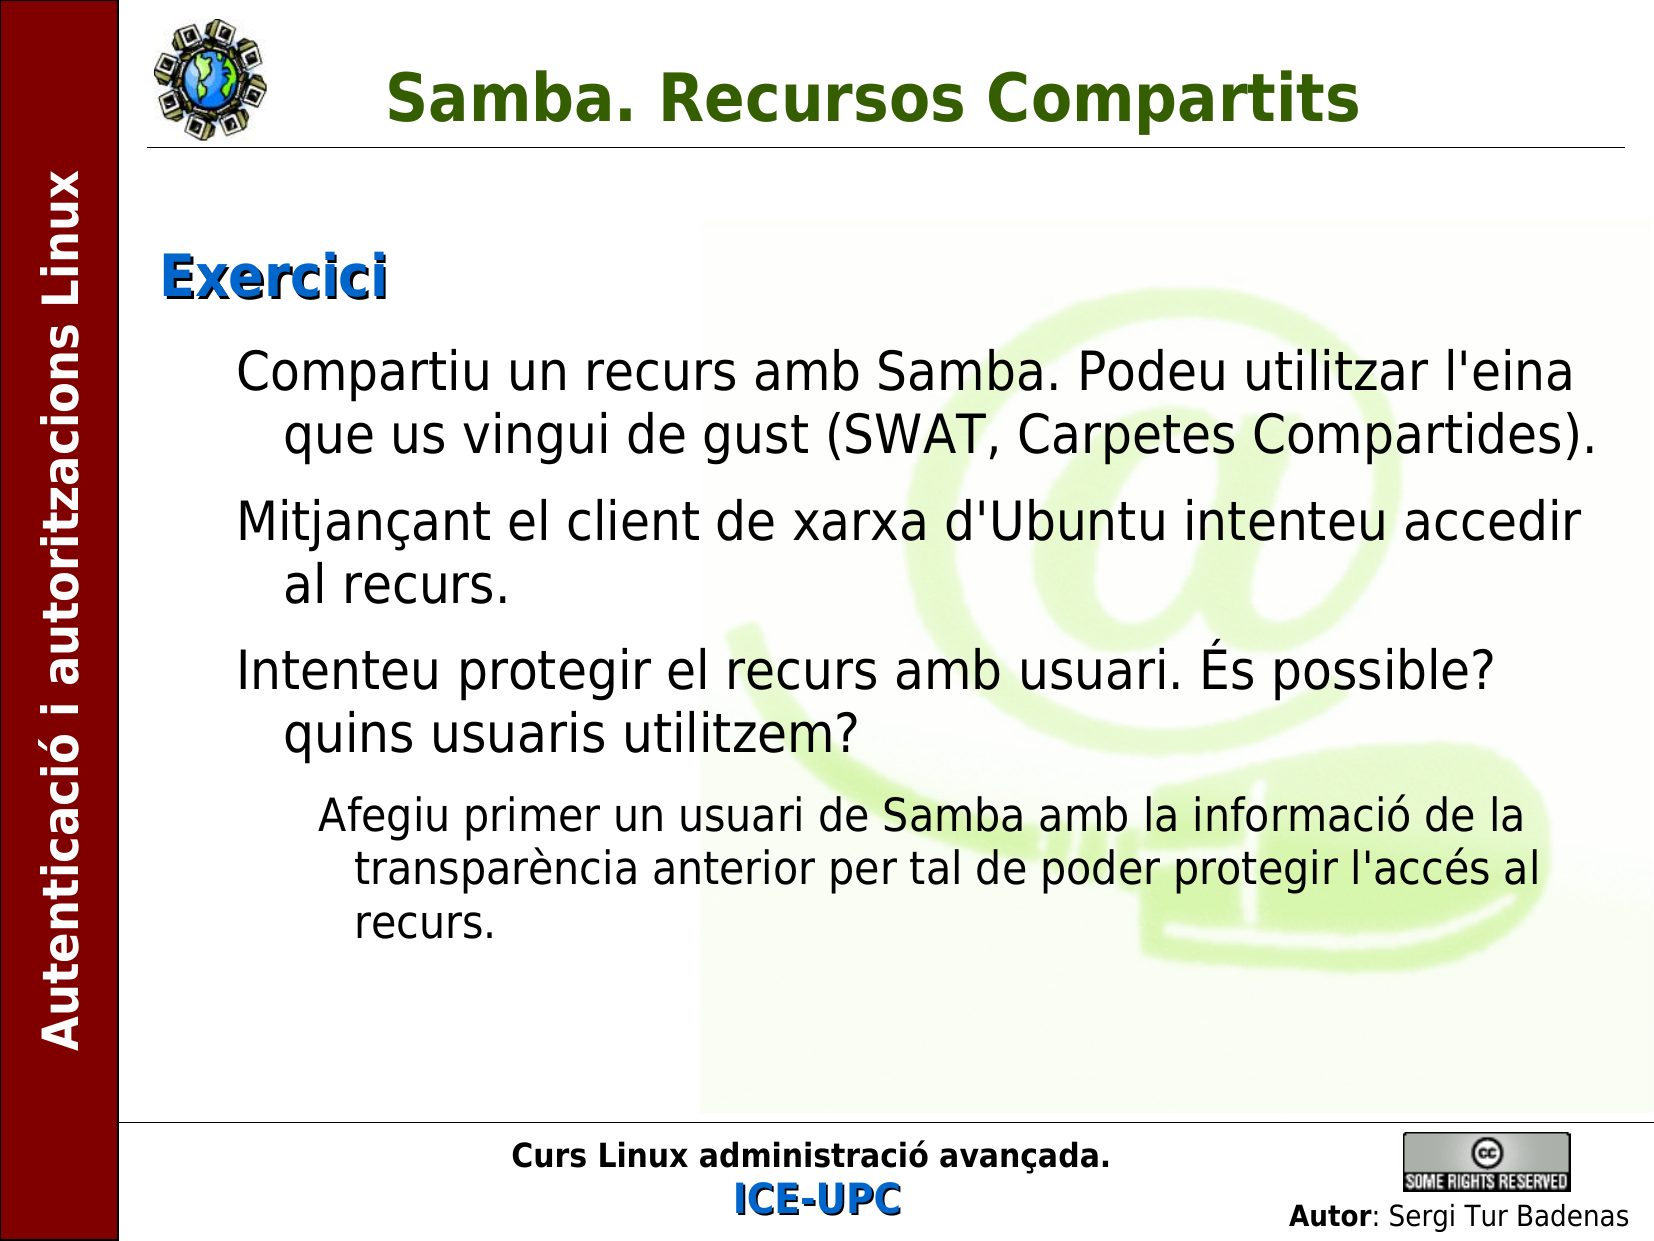

# Samba. Recursos Compartits
Exercici
Compartiu un recurs amb Samba. Podeu utilitzar l'eina que us vingui de gust (SWAT, Carpetes Compartides).
Mitjançant el client de xarxa d'Ubuntu intenteu accedir al recurs.
Intenteu protegir el recurs amb usuari. És possible? quins usuaris utilitzem?
Afegiu primer un usuari de Samba amb la informació de la transparència anterior per tal de poder protegir l'accés al recurs.